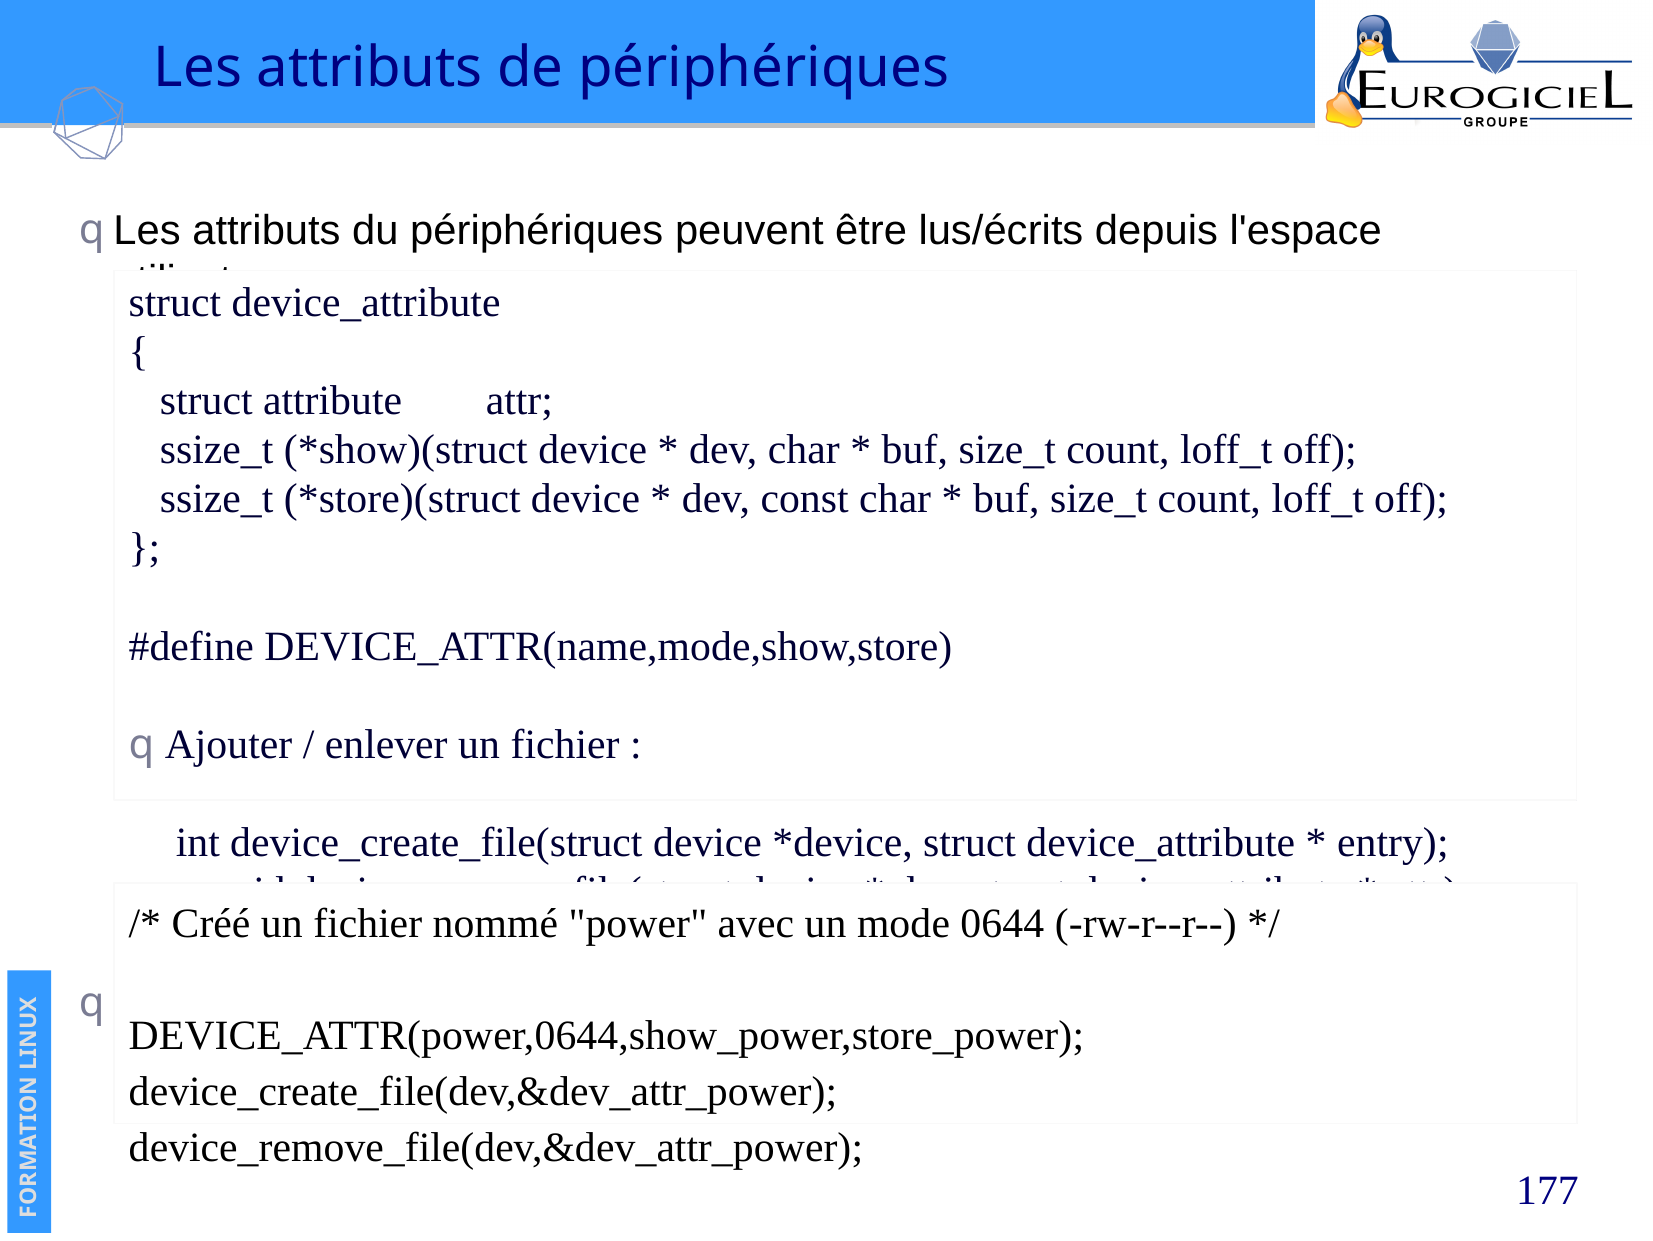

# Les attributs de périphériques
Les attributs du périphériques peuvent être lus/écrits depuis l'espace utilisateur :
Exemple :
struct device_attribute
{
 struct attribute attr;
 ssize_t (*show)(struct device * dev, char * buf, size_t count, loff_t off);
 ssize_t (*store)(struct device * dev, const char * buf, size_t count, loff_t off);
};
#define DEVICE_ATTR(name,mode,show,store)
 Ajouter / enlever un fichier :
int device_create_file(struct device *device, struct device_attribute * entry);
void device_remove_file(struct device * dev, struct device_attribute * attr);
/* Créé un fichier nommé "power" avec un mode 0644 (-rw-r--r--) */
DEVICE_ATTR(power,0644,show_power,store_power);
device_create_file(dev,&dev_attr_power);
device_remove_file(dev,&dev_attr_power);